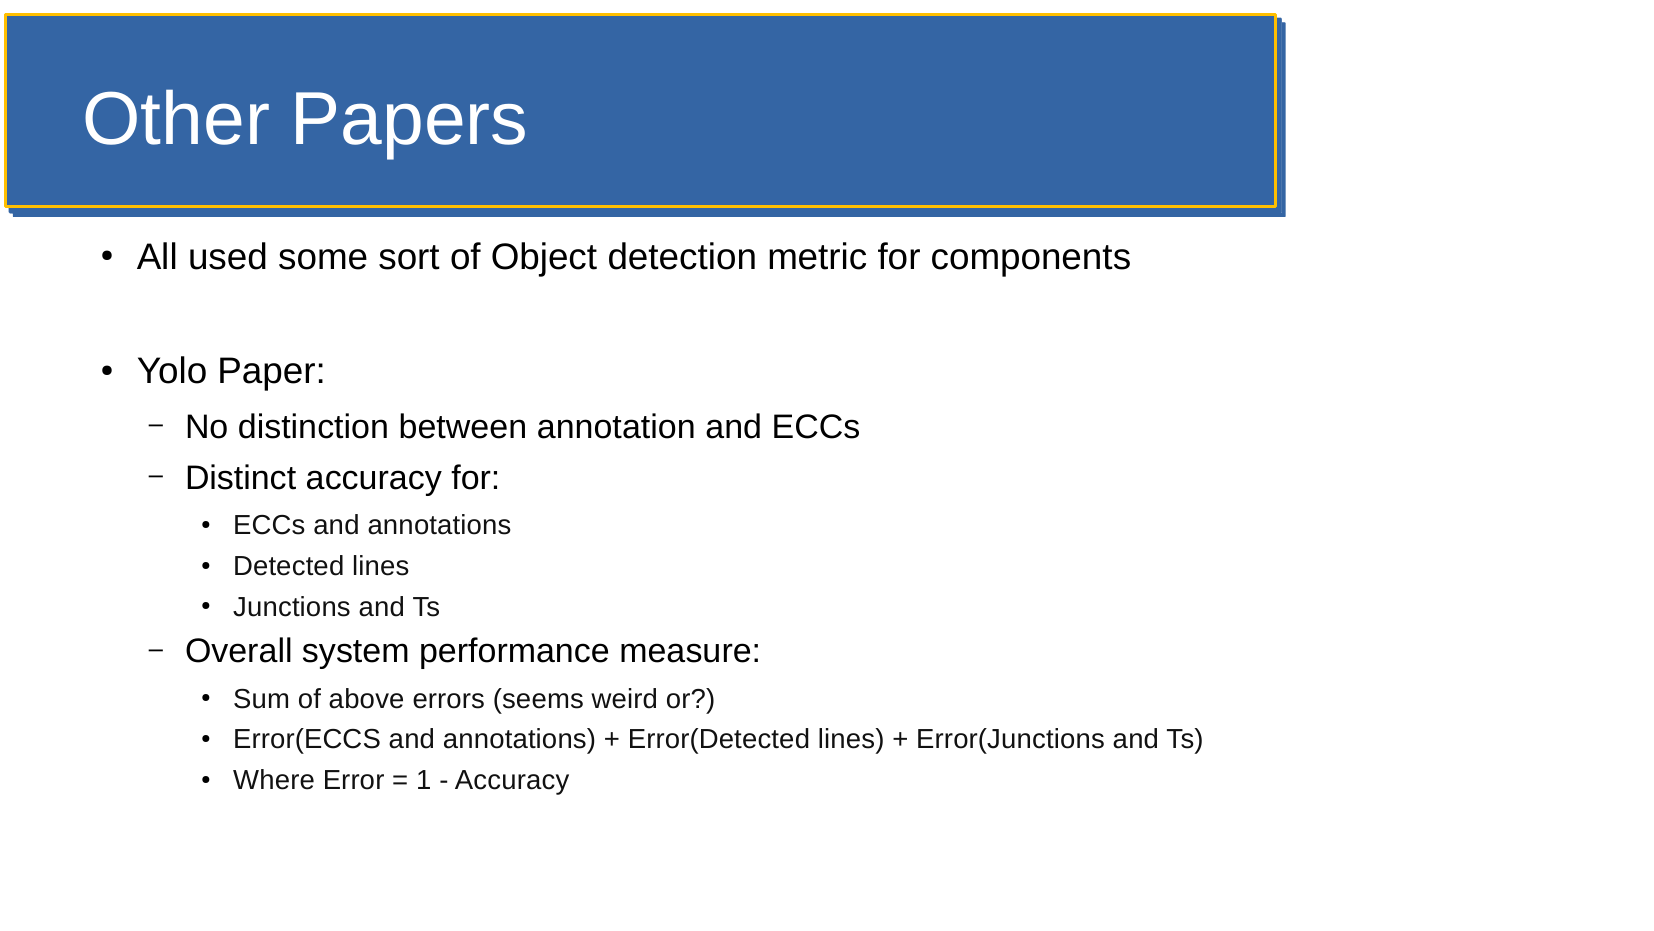

# Other Papers
All used some sort of Object detection metric for components
Yolo Paper:
No distinction between annotation and ECCs
Distinct accuracy for:
ECCs and annotations
Detected lines
Junctions and Ts
Overall system performance measure:
Sum of above errors (seems weird or?)
Error(ECCS and annotations) + Error(Detected lines) + Error(Junctions and Ts)
Where Error = 1 - Accuracy